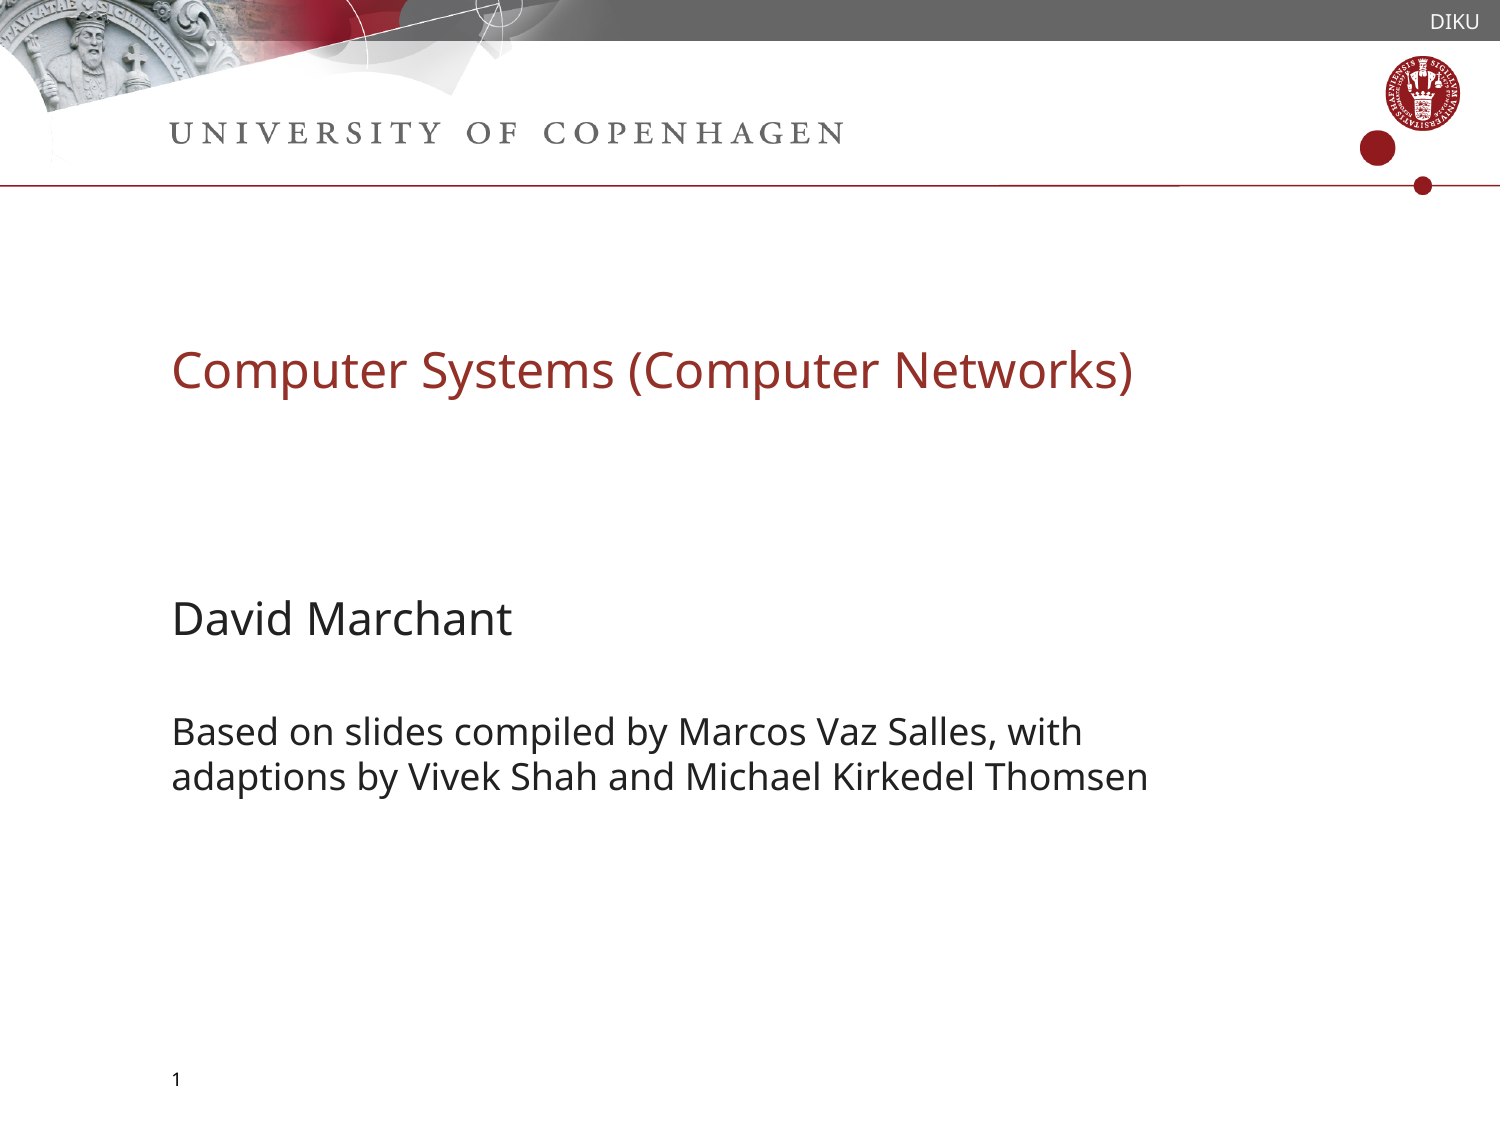

DIKU
Computer Systems (Computer Networks)
David Marchant
Based on slides compiled by Marcos Vaz Salles, with adaptions by Vivek Shah and Michael Kirkedel Thomsen